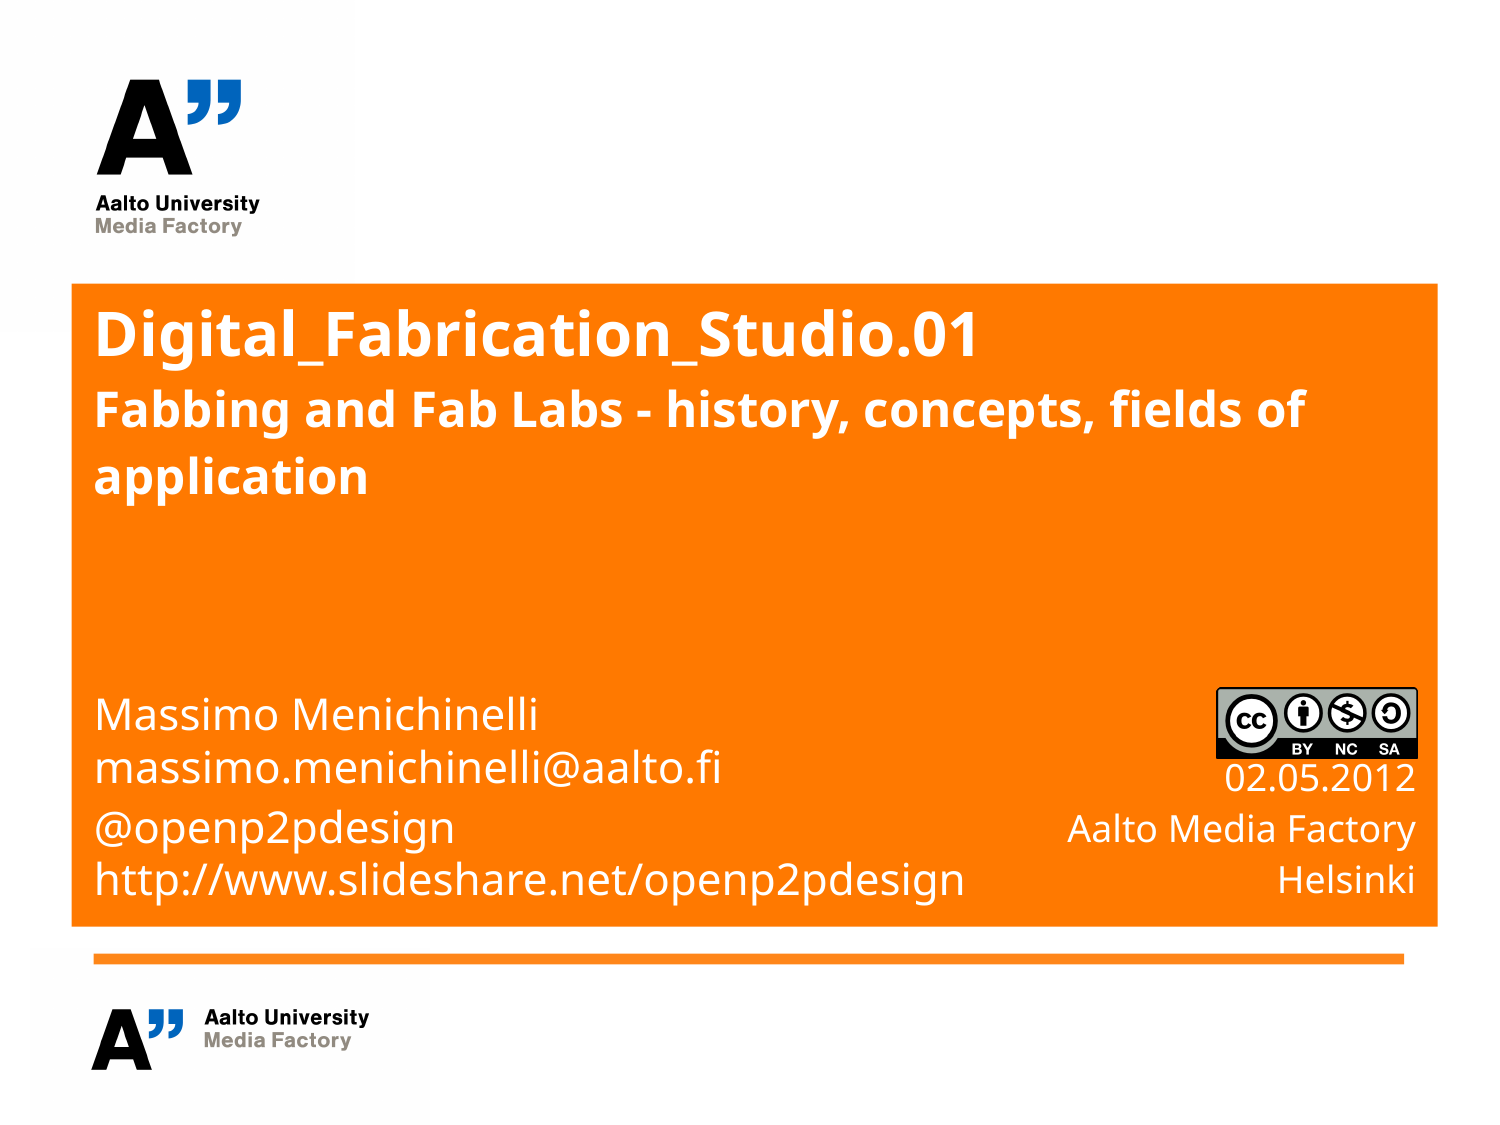

#
Digital_Fabrication_Studio.01
Fabbing and Fab Labs - history, concepts, fields of application
Massimo Menichinelli
massimo.menichinelli@aalto.fi
@openp2pdesign
http://www.slideshare.net/openp2pdesign
02.05.2012
Aalto Media Factory
Helsinki